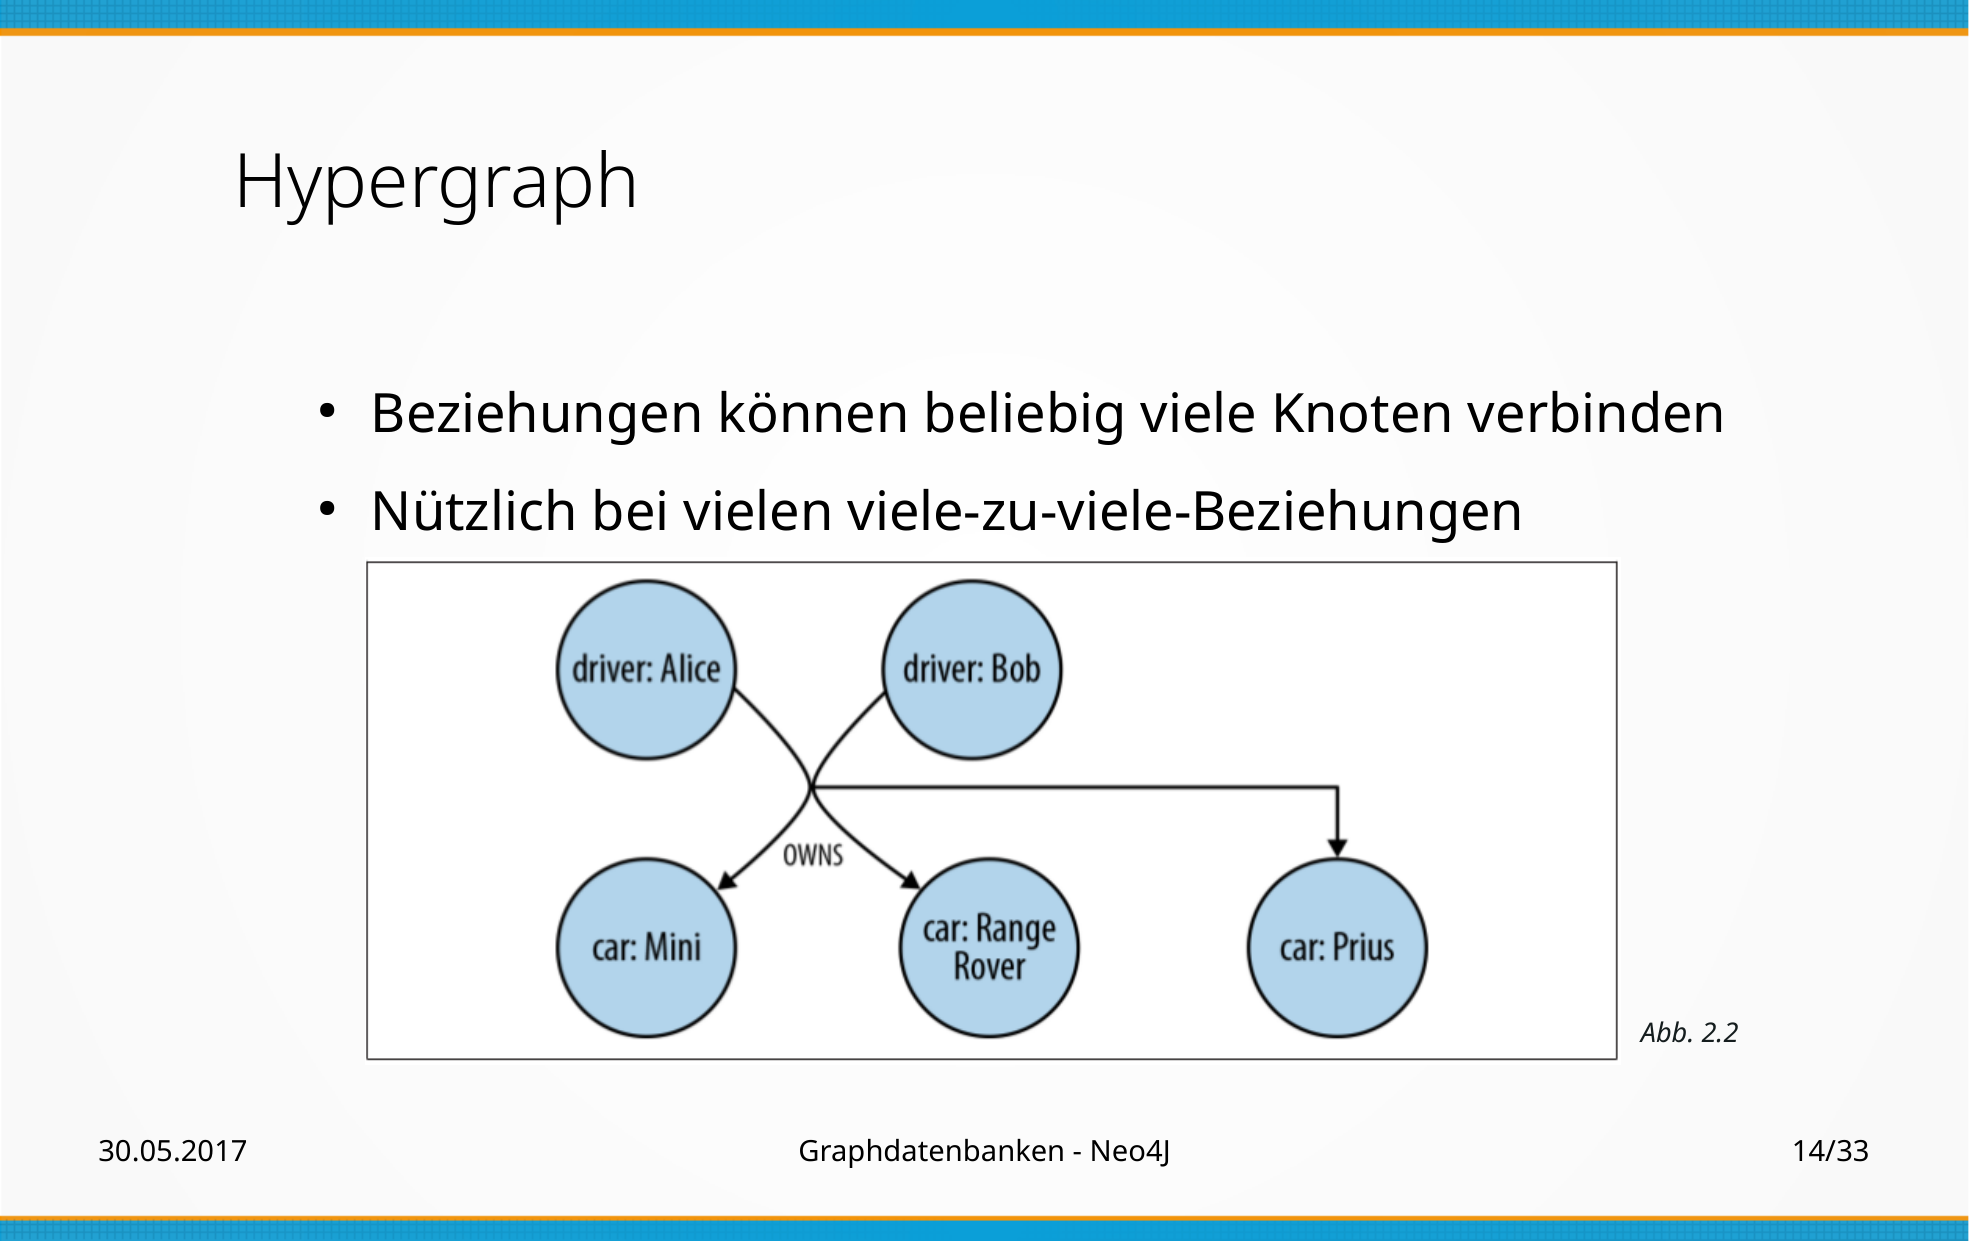

# Hypergraph
Beziehungen können beliebig viele Knoten verbinden
Nützlich bei vielen viele-zu-viele-Beziehungen
Abb. 2.2
30.05.2017
Graphdatenbanken - Neo4J
14